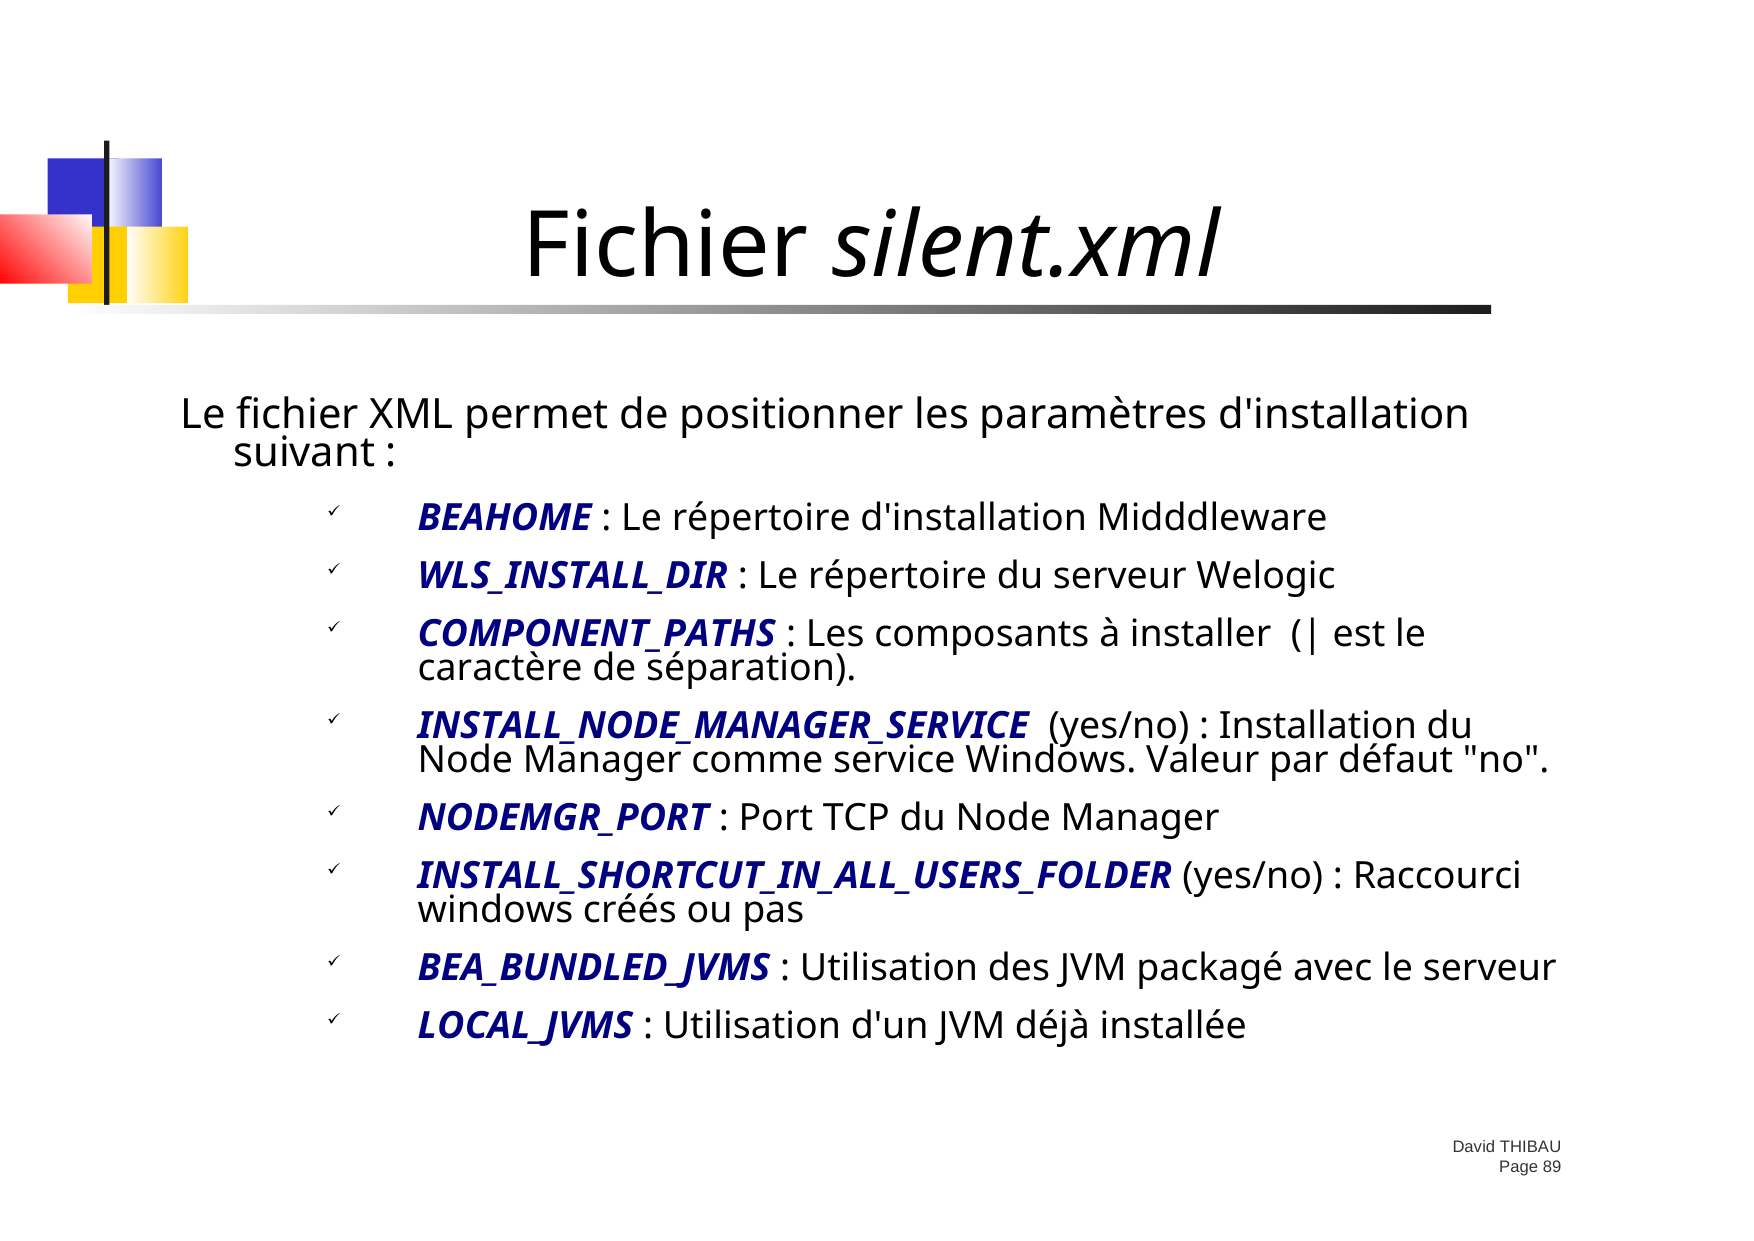

# Fichier silent.xml
Le fichier XML permet de positionner les paramètres d'installation suivant :
BEAHOME : Le répertoire d'installation Midddleware
WLS_INSTALL_DIR : Le répertoire du serveur Welogic
COMPONENT_PATHS : Les composants à installer (| est le caractère de séparation).
INSTALL_NODE_MANAGER_SERVICE (yes/no) : Installation du Node Manager comme service Windows. Valeur par défaut "no".
NODEMGR_PORT : Port TCP du Node Manager
INSTALL_SHORTCUT_IN_ALL_USERS_FOLDER (yes/no) : Raccourci windows créés ou pas
BEA_BUNDLED_JVMS : Utilisation des JVM packagé avec le serveur
LOCAL_JVMS : Utilisation d'un JVM déjà installée